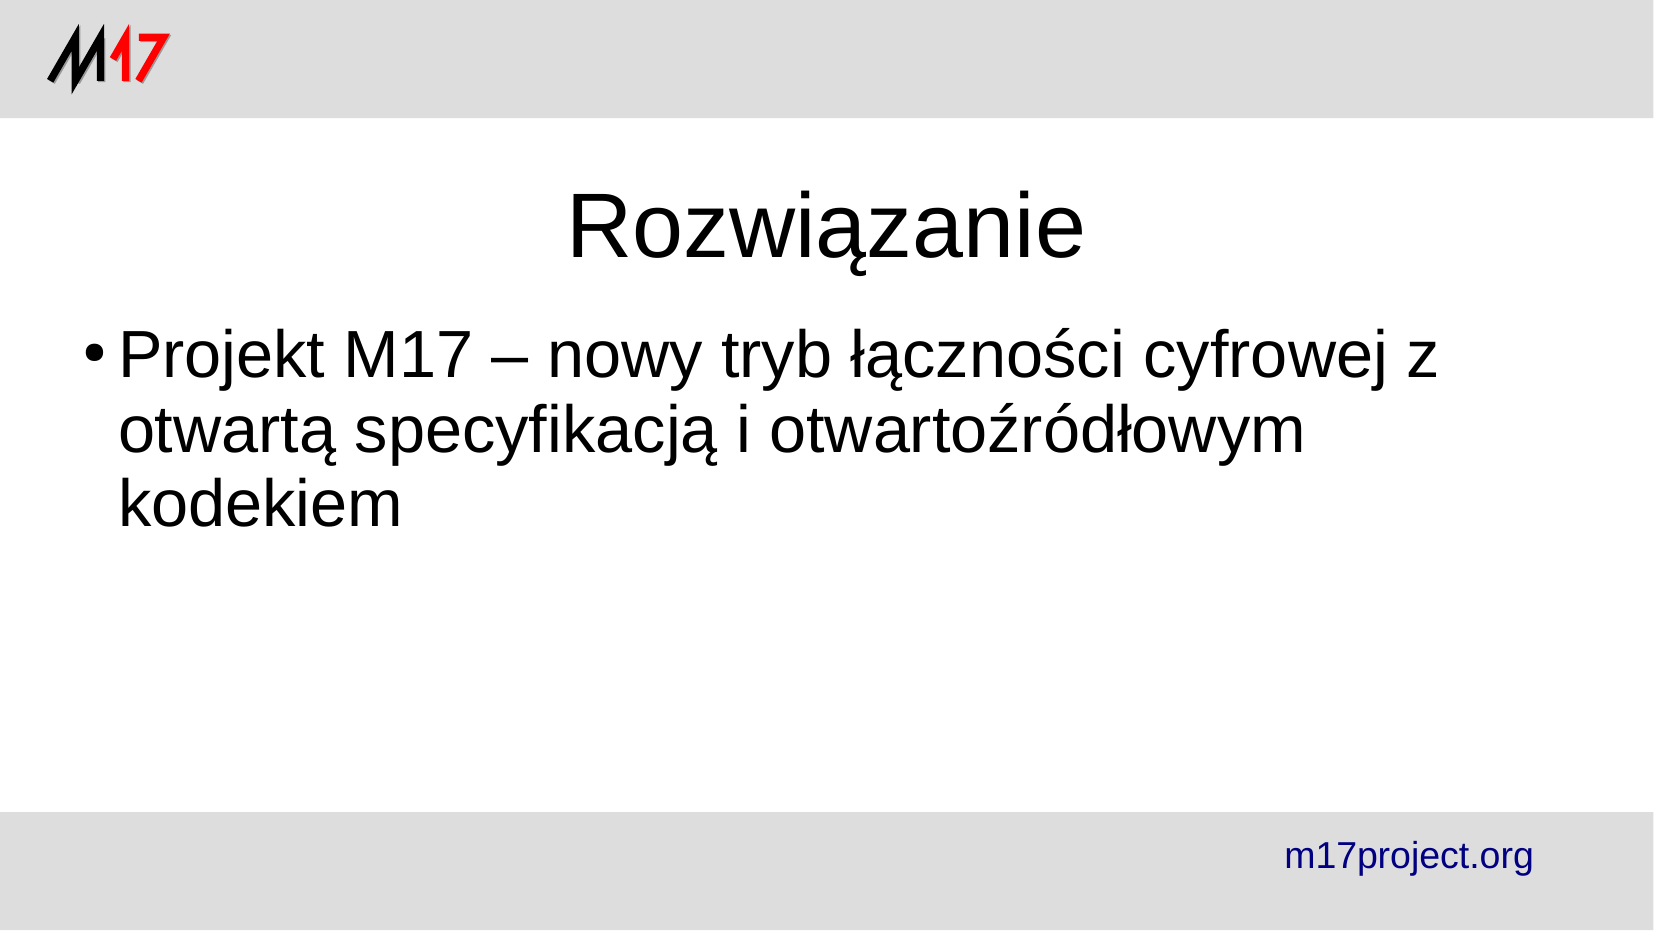

# Rozwiązanie
Projekt M17 – nowy tryb łączności cyfrowej z otwartą specyfikacją i otwartoźródłowym kodekiem
m17project.org